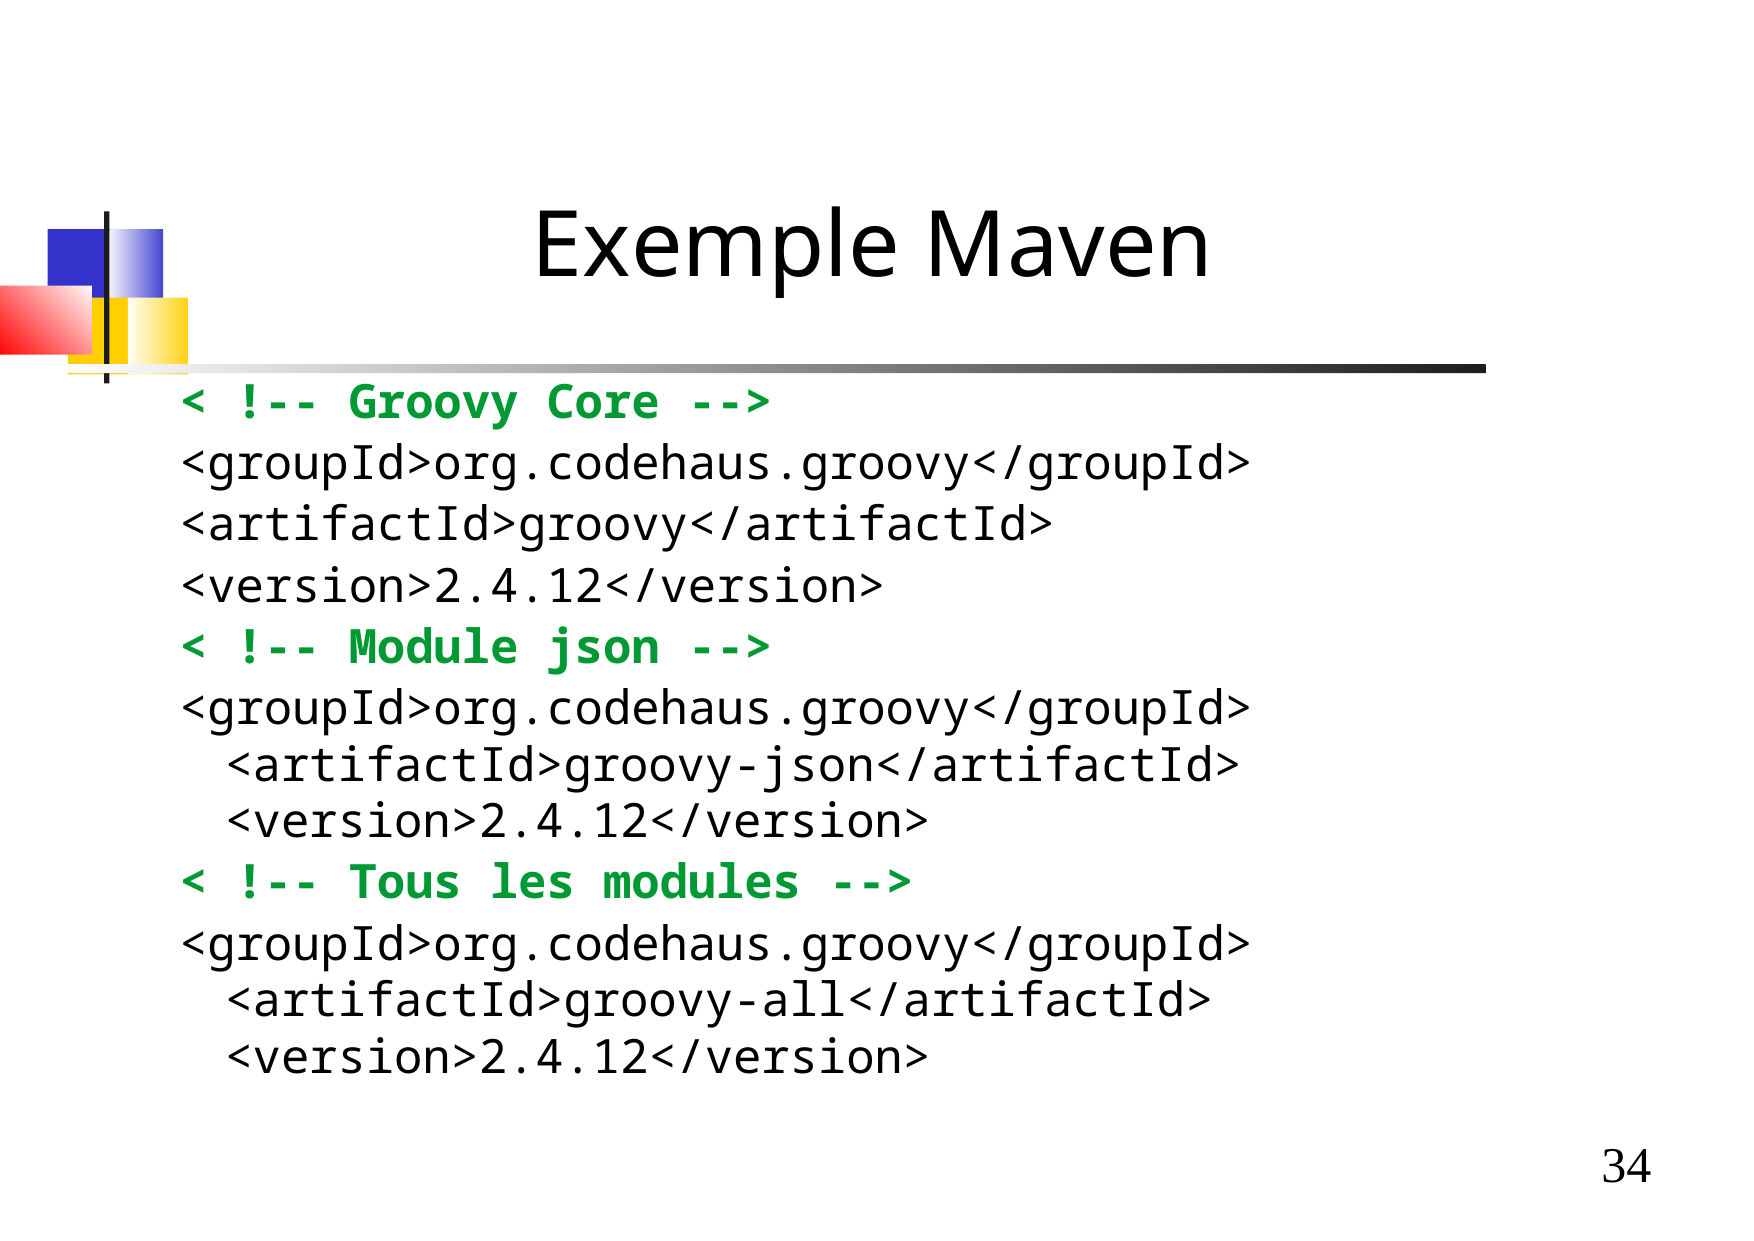

# Exemple Maven
< !-- Groovy Core -->
<groupId>org.codehaus.groovy</groupId>
<artifactId>groovy</artifactId>
<version>2.4.12</version>
< !-- Module json -->
<groupId>org.codehaus.groovy</groupId> <artifactId>groovy-json</artifactId> <version>2.4.12</version>
< !-- Tous les modules -->
<groupId>org.codehaus.groovy</groupId> <artifactId>groovy-all</artifactId> <version>2.4.12</version>